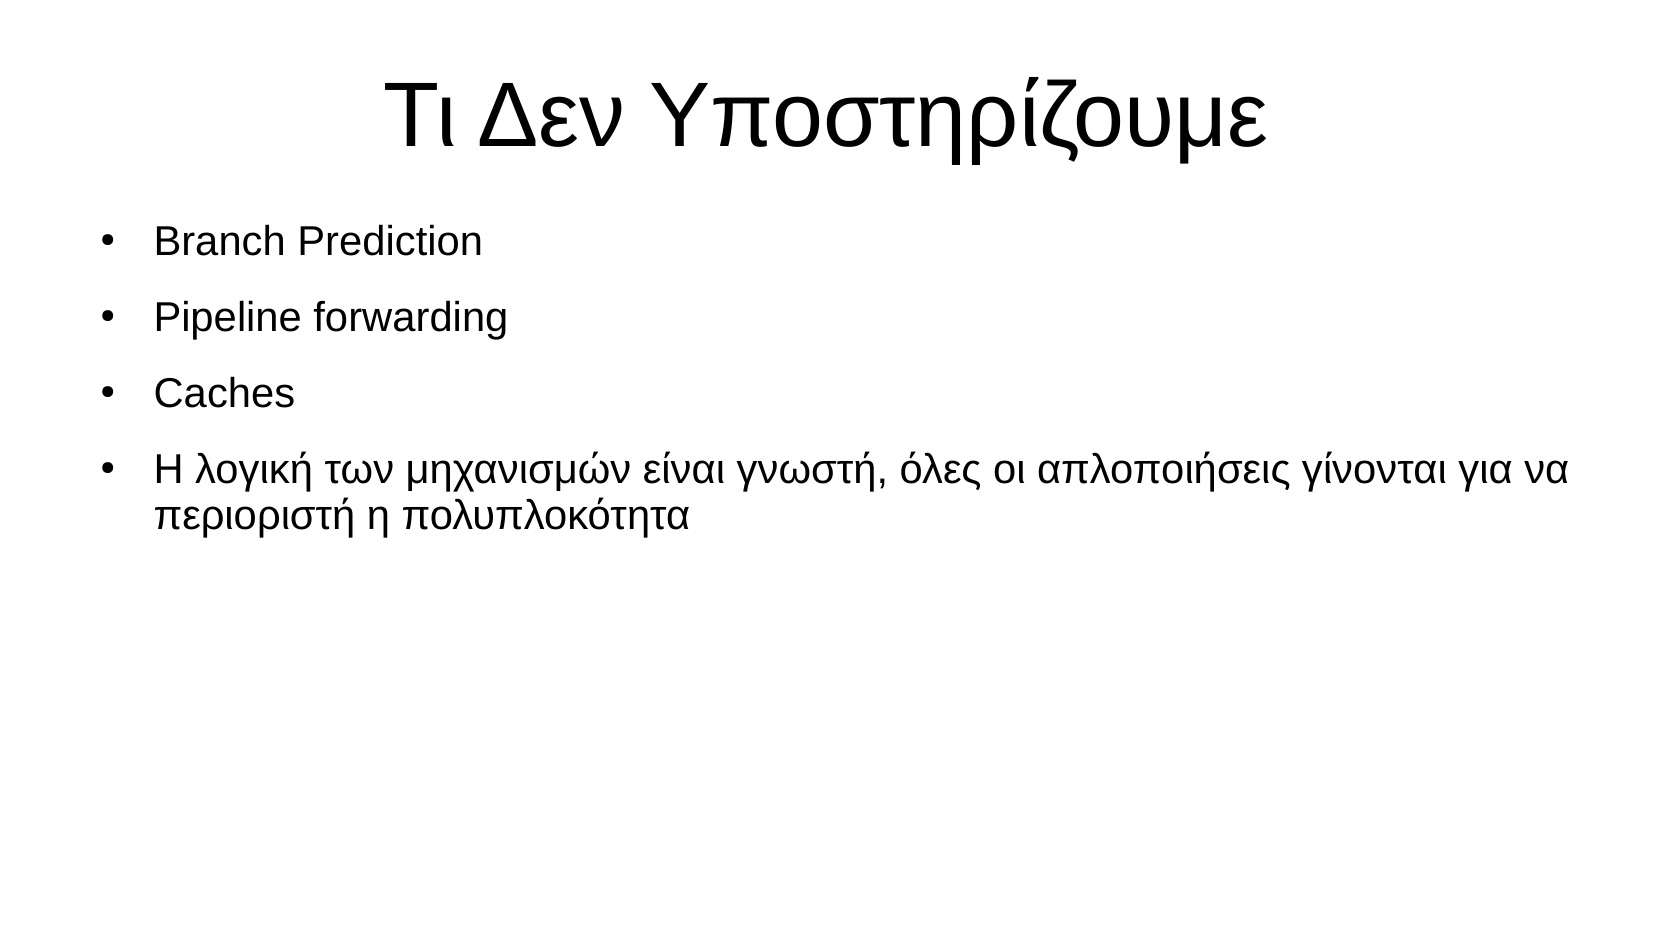

# Τι Δεν Υποστηρίζουμε
Branch Prediction
Pipeline forwarding
Caches
Η λογική των μηχανισμών είναι γνωστή, όλες οι απλοποιήσεις γίνονται για να περιοριστή η πολυπλοκότητα